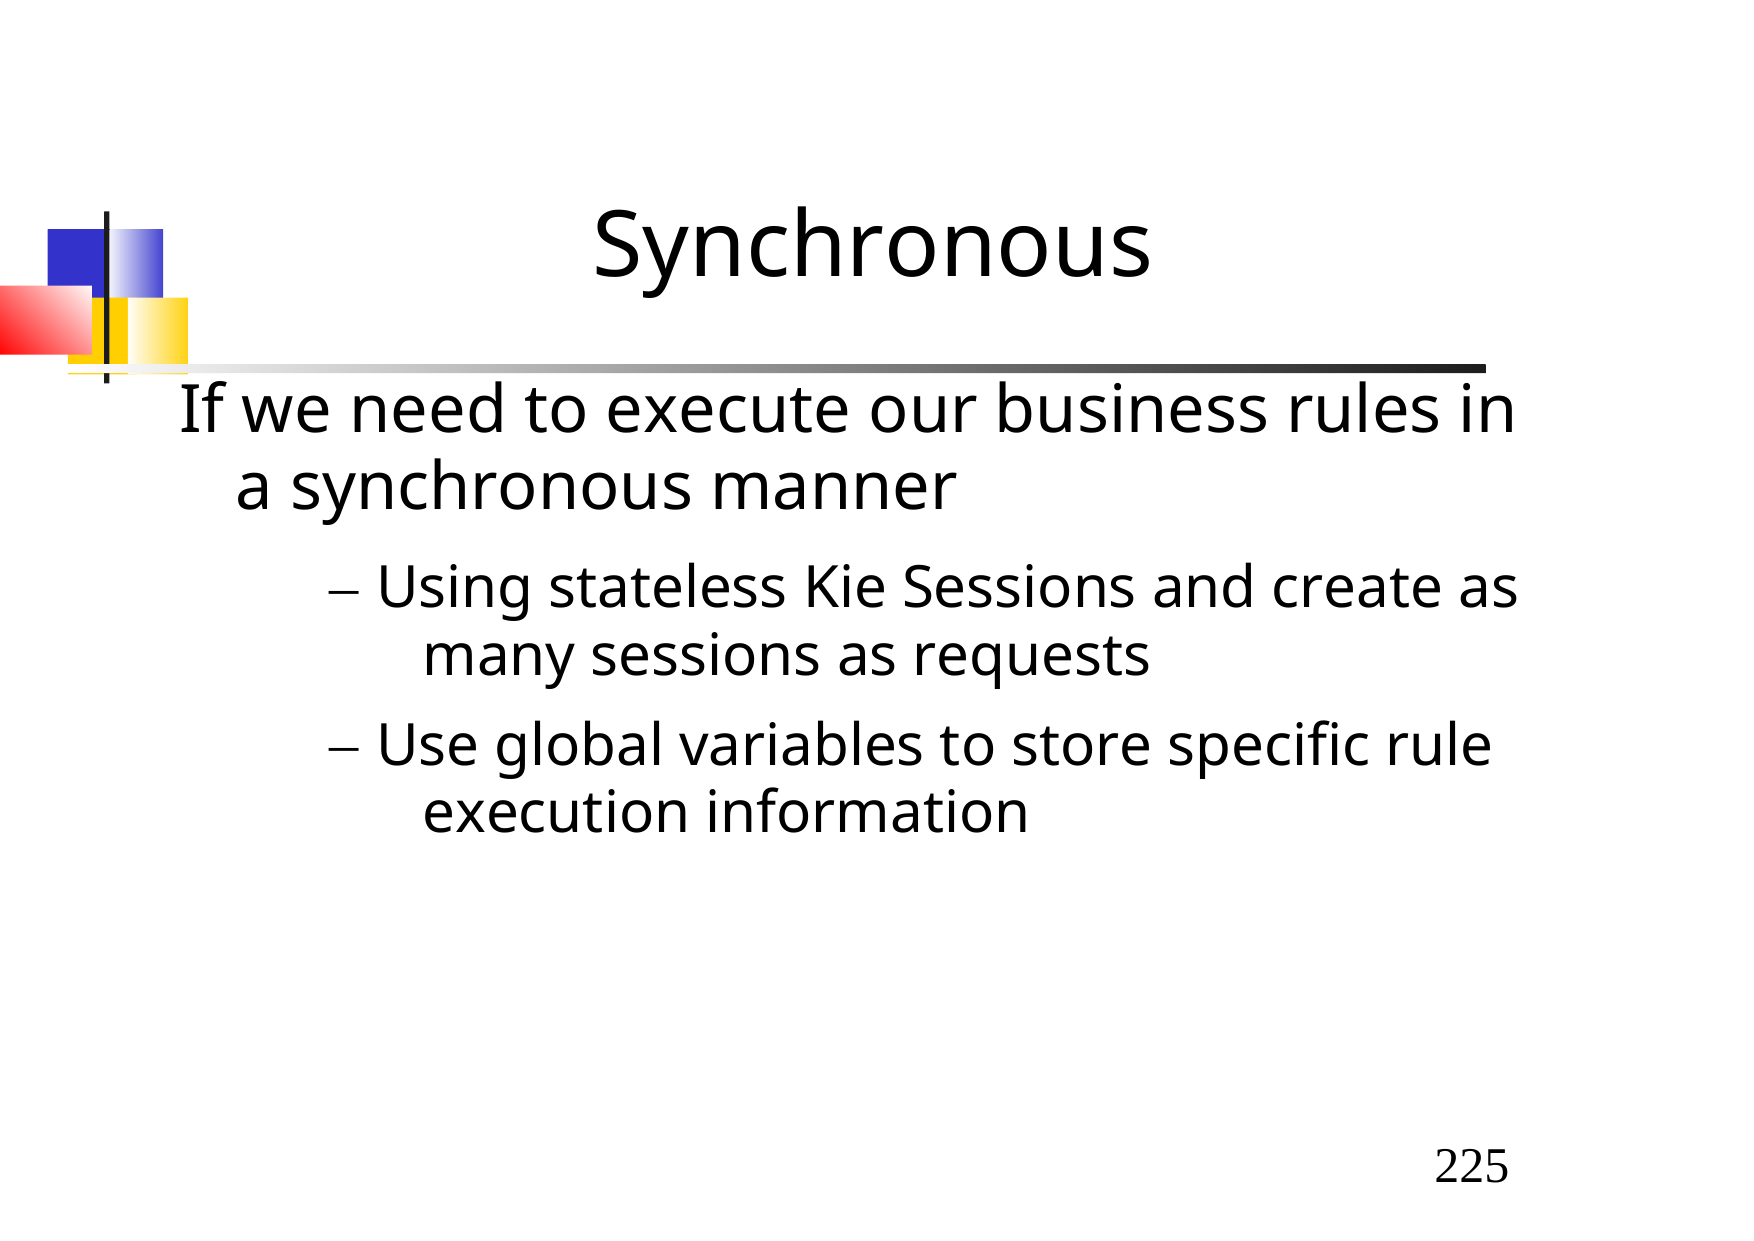

# Synchronous
If we need to execute our business rules in a synchronous manner
Using stateless Kie Sessions and create as many sessions as requests
Use global variables to store specific rule execution information